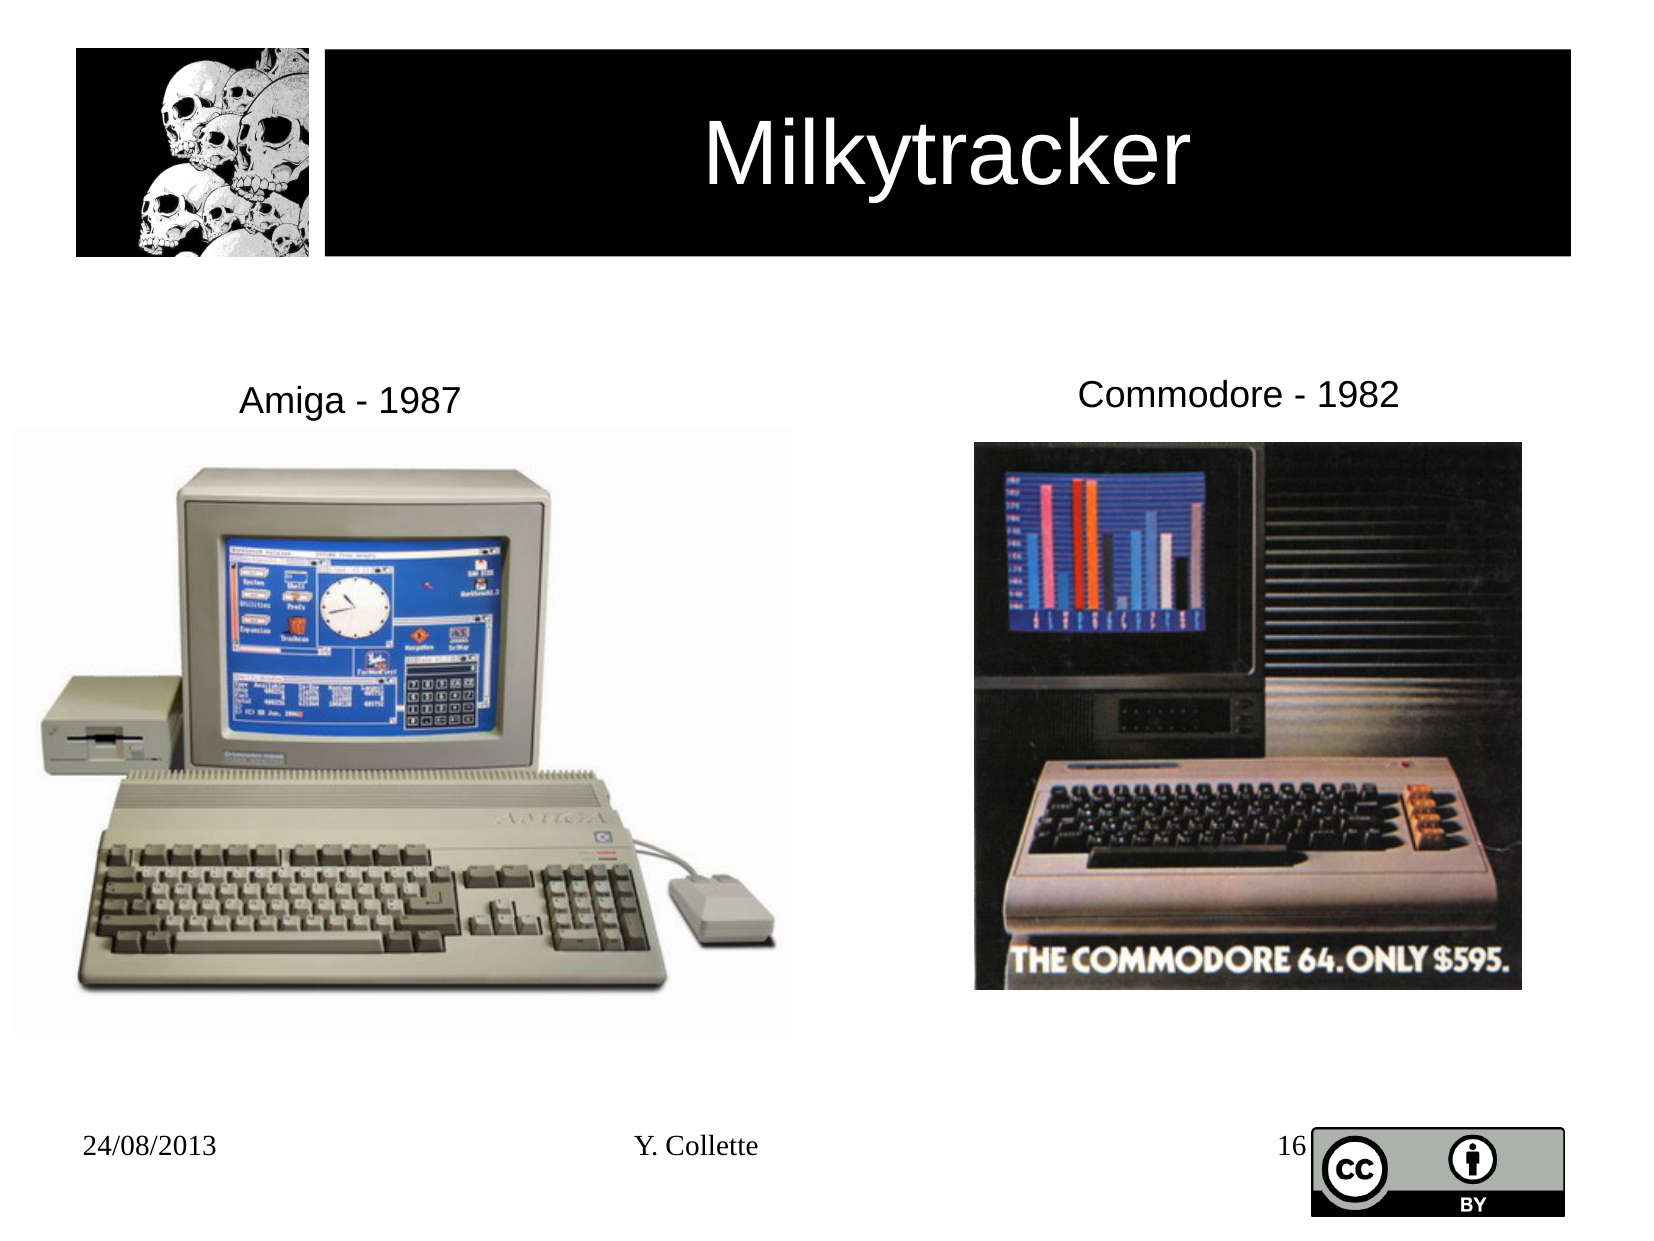

# Milkytracker
Commodore - 1982
Amiga - 1987
Y. Collette
16